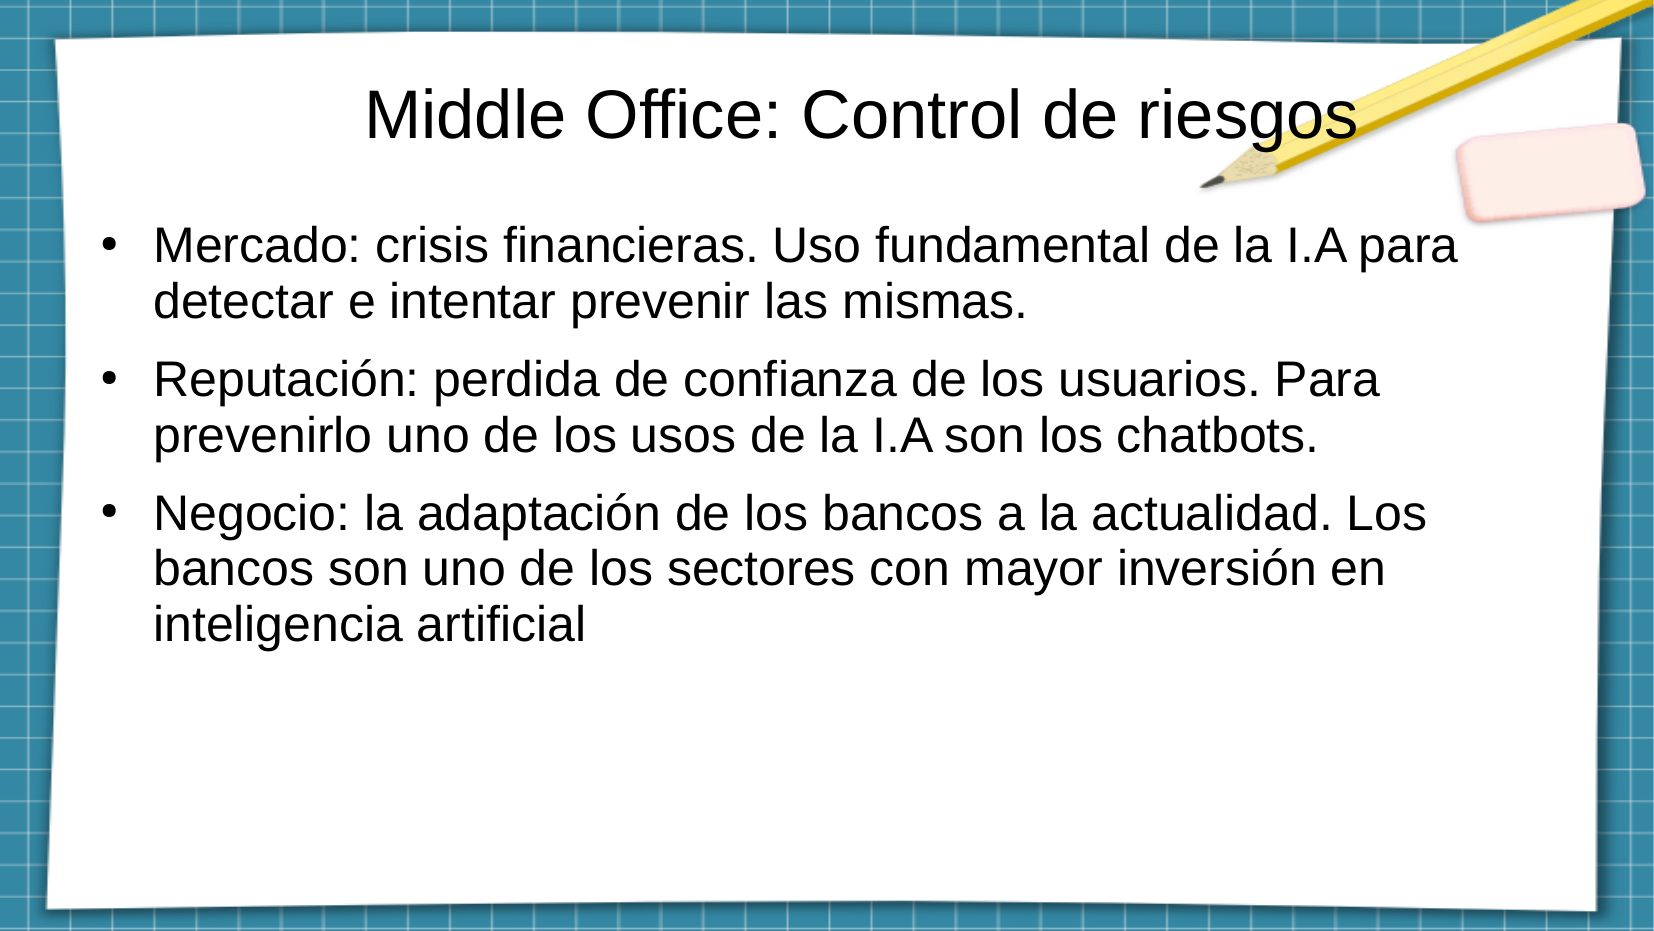

# Middle Office: Control de riesgos
Mercado: crisis financieras. Uso fundamental de la I.A para detectar e intentar prevenir las mismas.
Reputación: perdida de confianza de los usuarios. Para prevenirlo uno de los usos de la I.A son los chatbots.
Negocio: la adaptación de los bancos a la actualidad. Los bancos son uno de los sectores con mayor inversión en inteligencia artificial